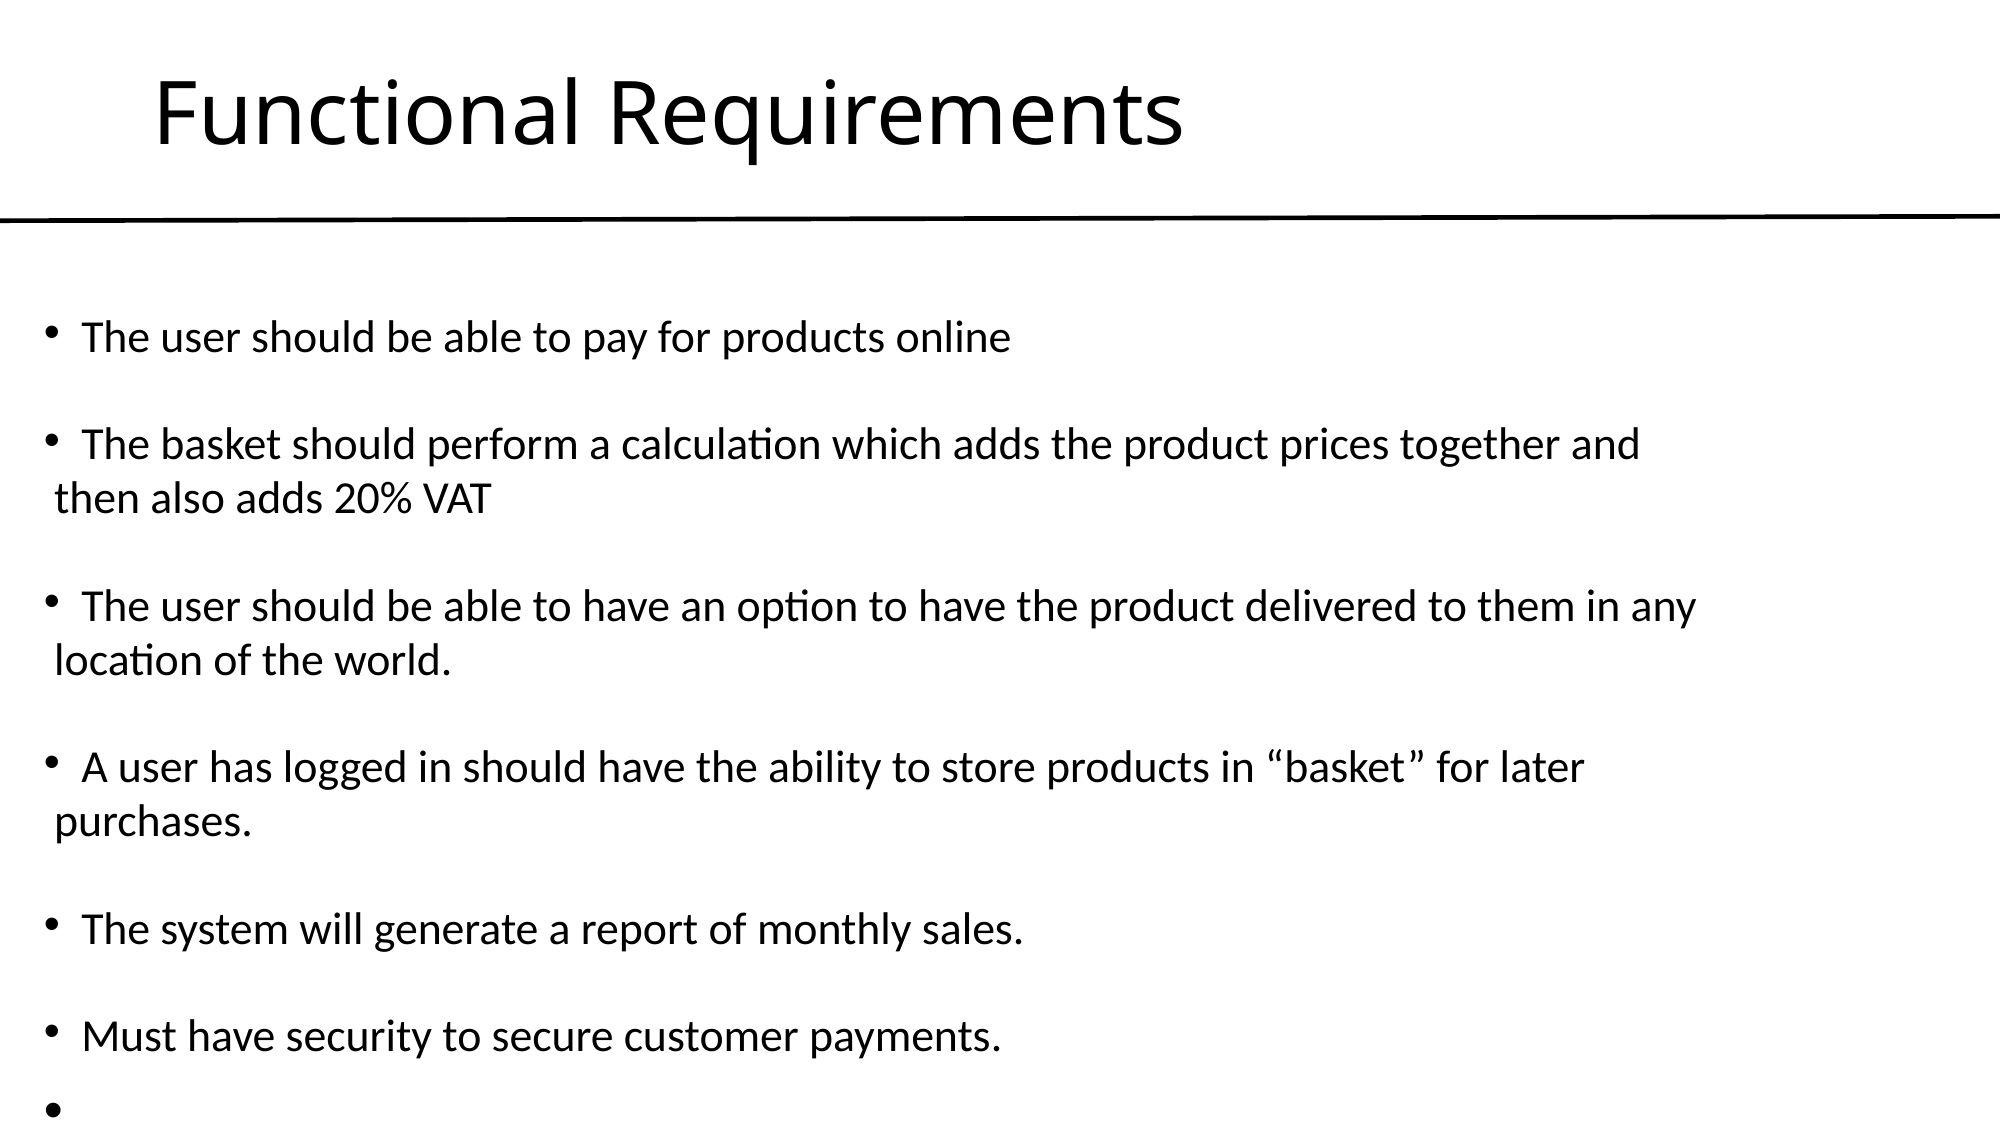

# Functional Requirements
The user should be able to pay for products online
The basket should perform a calculation which adds the product prices together and
 then also adds 20% VAT
The user should be able to have an option to have the product delivered to them in any
 location of the world.
A user has logged in should have the ability to store products in “basket” for later
 purchases.
The system will generate a report of monthly sales.
Must have security to secure customer payments.